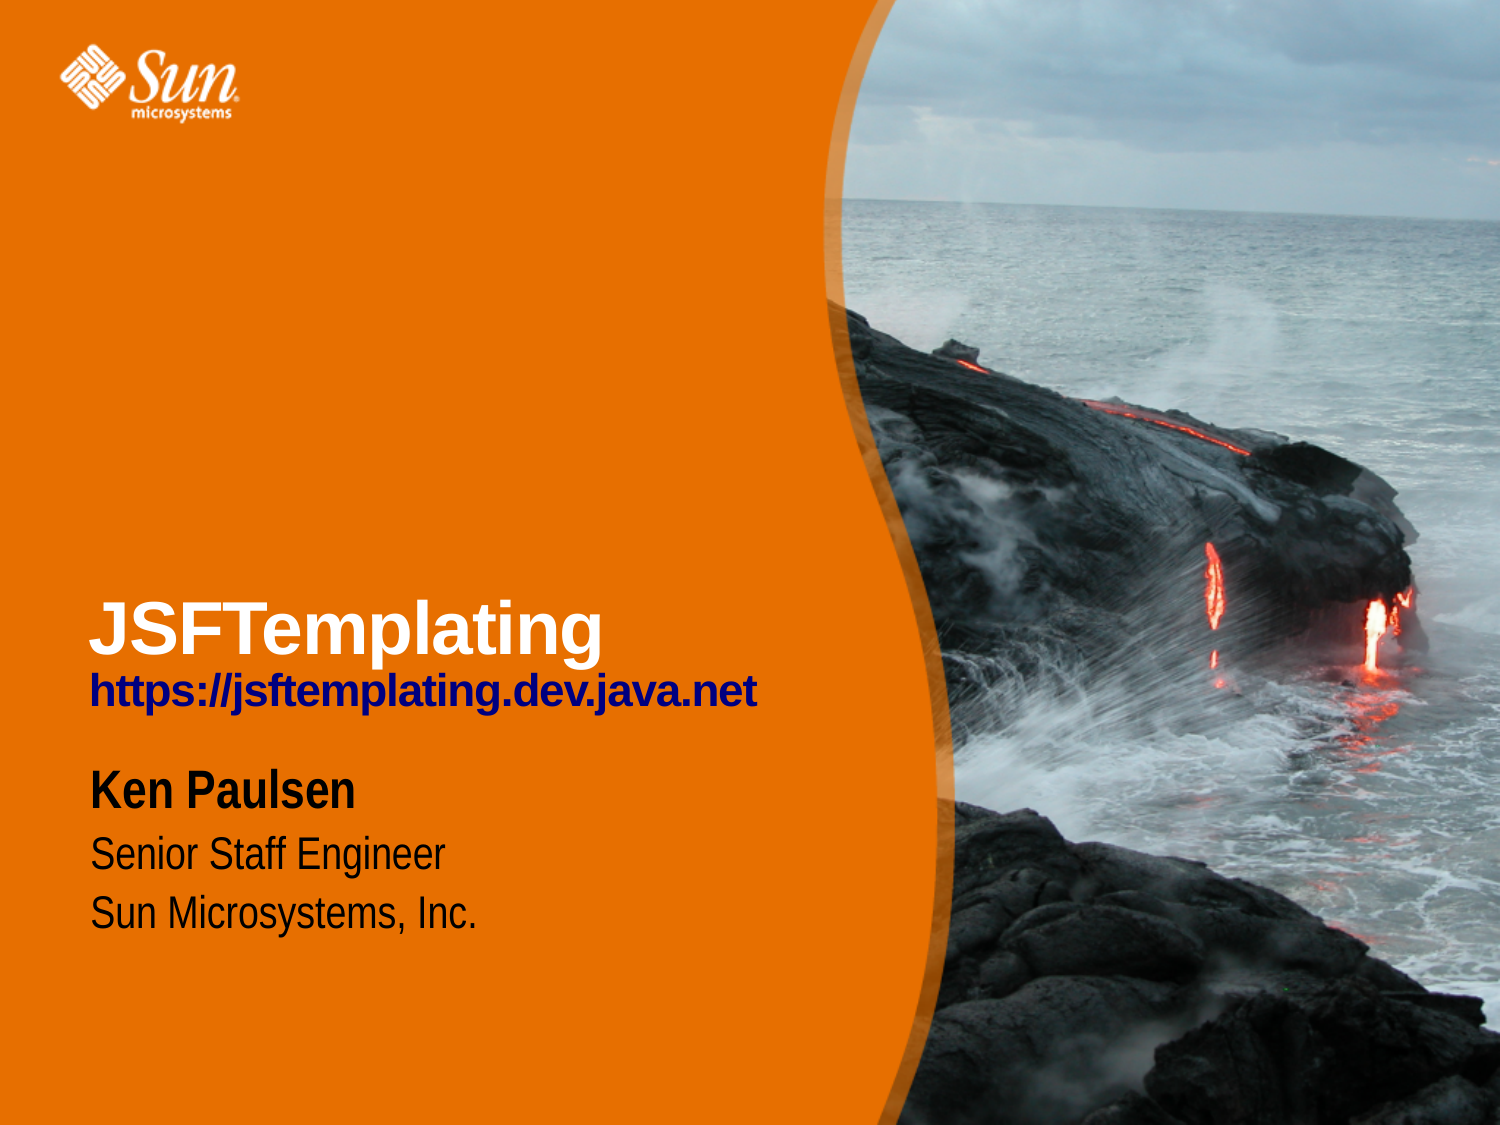

# JSFTemplating https://jsftemplating.dev.java.net
Ken Paulsen
Senior Staff Engineer
Sun Microsystems, Inc.